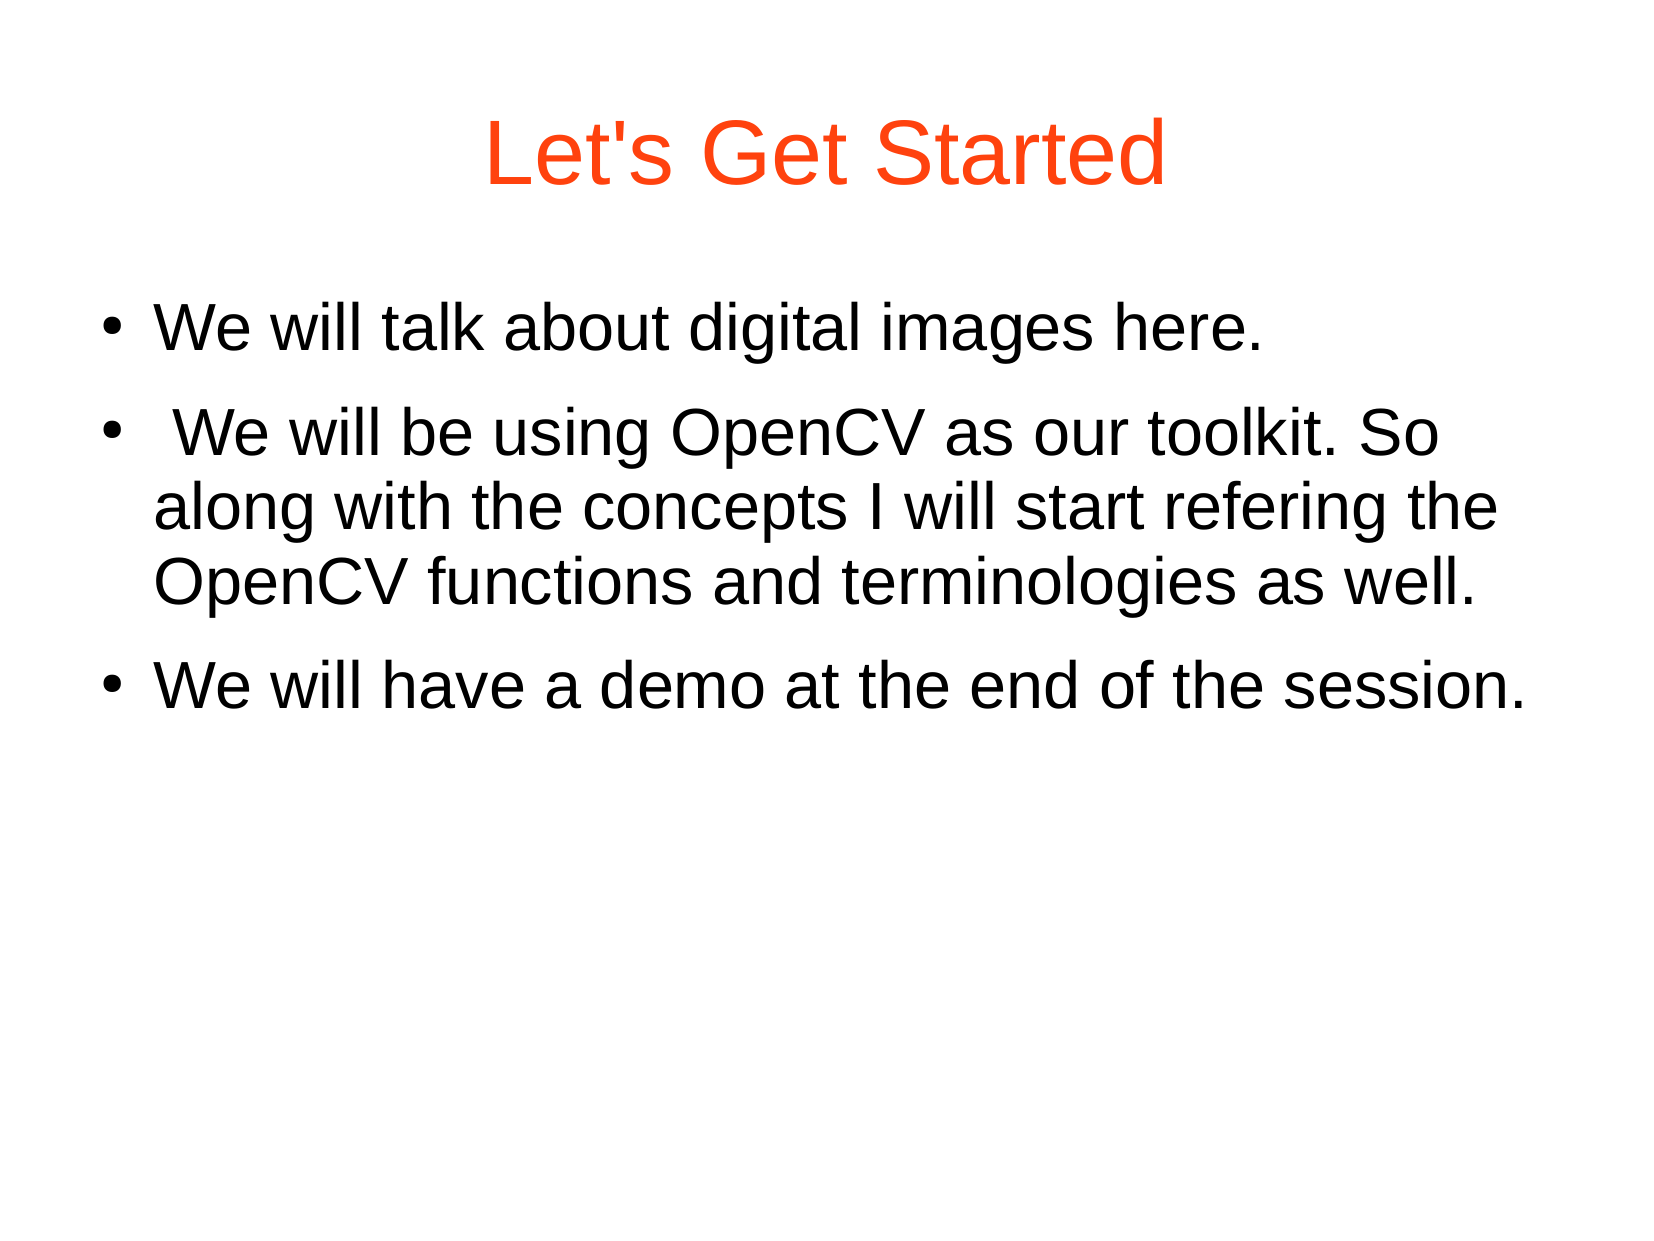

# Let's Get Started
We will talk about digital images here.
 We will be using OpenCV as our toolkit. So along with the concepts I will start refering the OpenCV functions and terminologies as well.
We will have a demo at the end of the session.